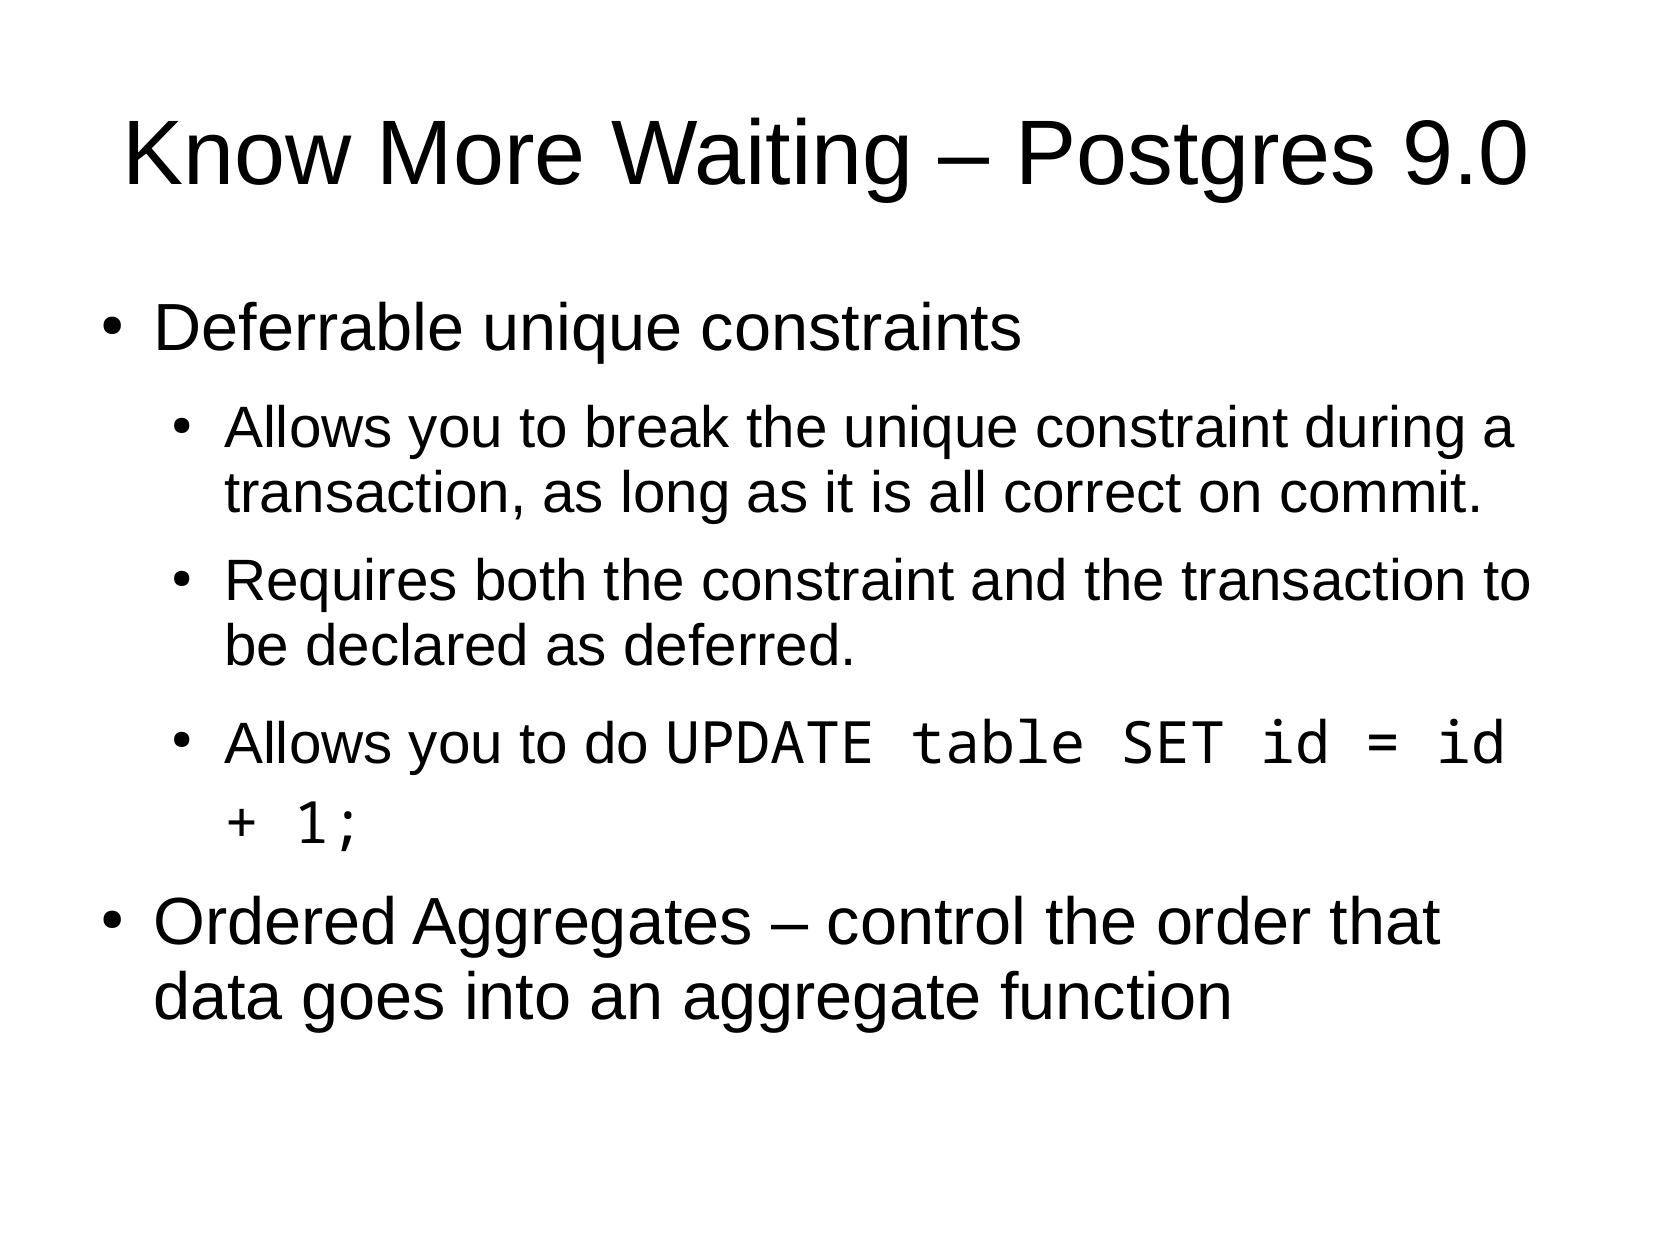

# Know More Waiting – Postgres 9.0
Deferrable unique constraints
Allows you to break the unique constraint during a transaction, as long as it is all correct on commit.
Requires both the constraint and the transaction to be declared as deferred.
Allows you to do UPDATE table SET id = id + 1;
Ordered Aggregates – control the order that data goes into an aggregate function